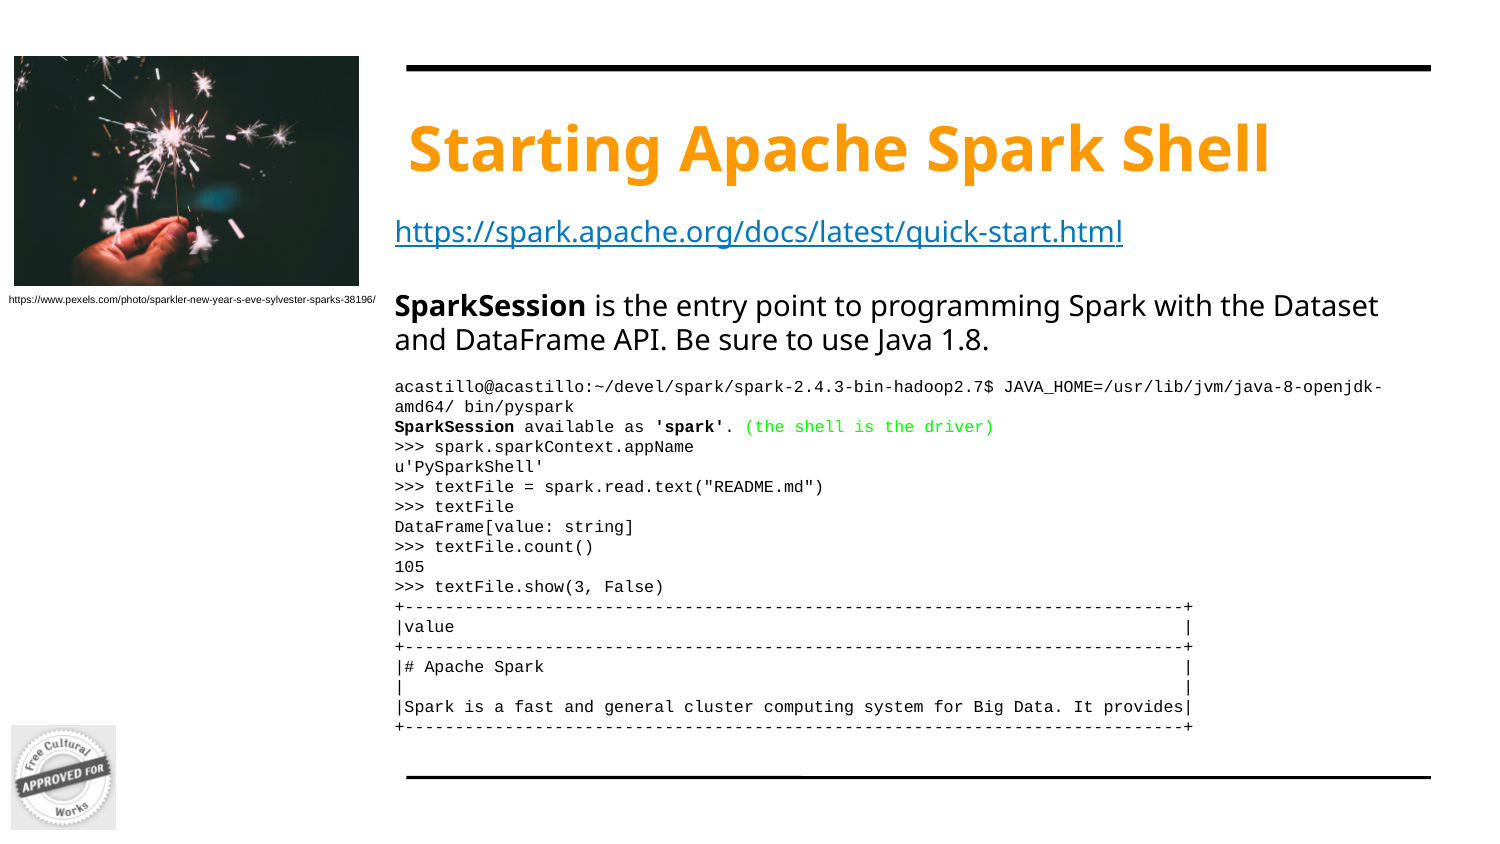

# Starting Apache Spark Shell
https://spark.apache.org/docs/latest/quick-start.html
SparkSession is the entry point to programming Spark with the Dataset and DataFrame API. Be sure to use Java 1.8.
https://www.pexels.com/photo/sparkler-new-year-s-eve-sylvester-sparks-38196/
acastillo@acastillo:~/devel/spark/spark-2.4.3-bin-hadoop2.7$ JAVA_HOME=/usr/lib/jvm/java-8-openjdk-amd64/ bin/pyspark
SparkSession available as 'spark'. (the shell is the driver)
>>> spark.sparkContext.appName
u'PySparkShell'
>>> textFile = spark.read.text("README.md")
>>> textFile
DataFrame[value: string]
>>> textFile.count()
105
>>> textFile.show(3, False)
+------------------------------------------------------------------------------+
|value |
+------------------------------------------------------------------------------+
|# Apache Spark |
| |
|Spark is a fast and general cluster computing system for Big Data. It provides|
+------------------------------------------------------------------------------+